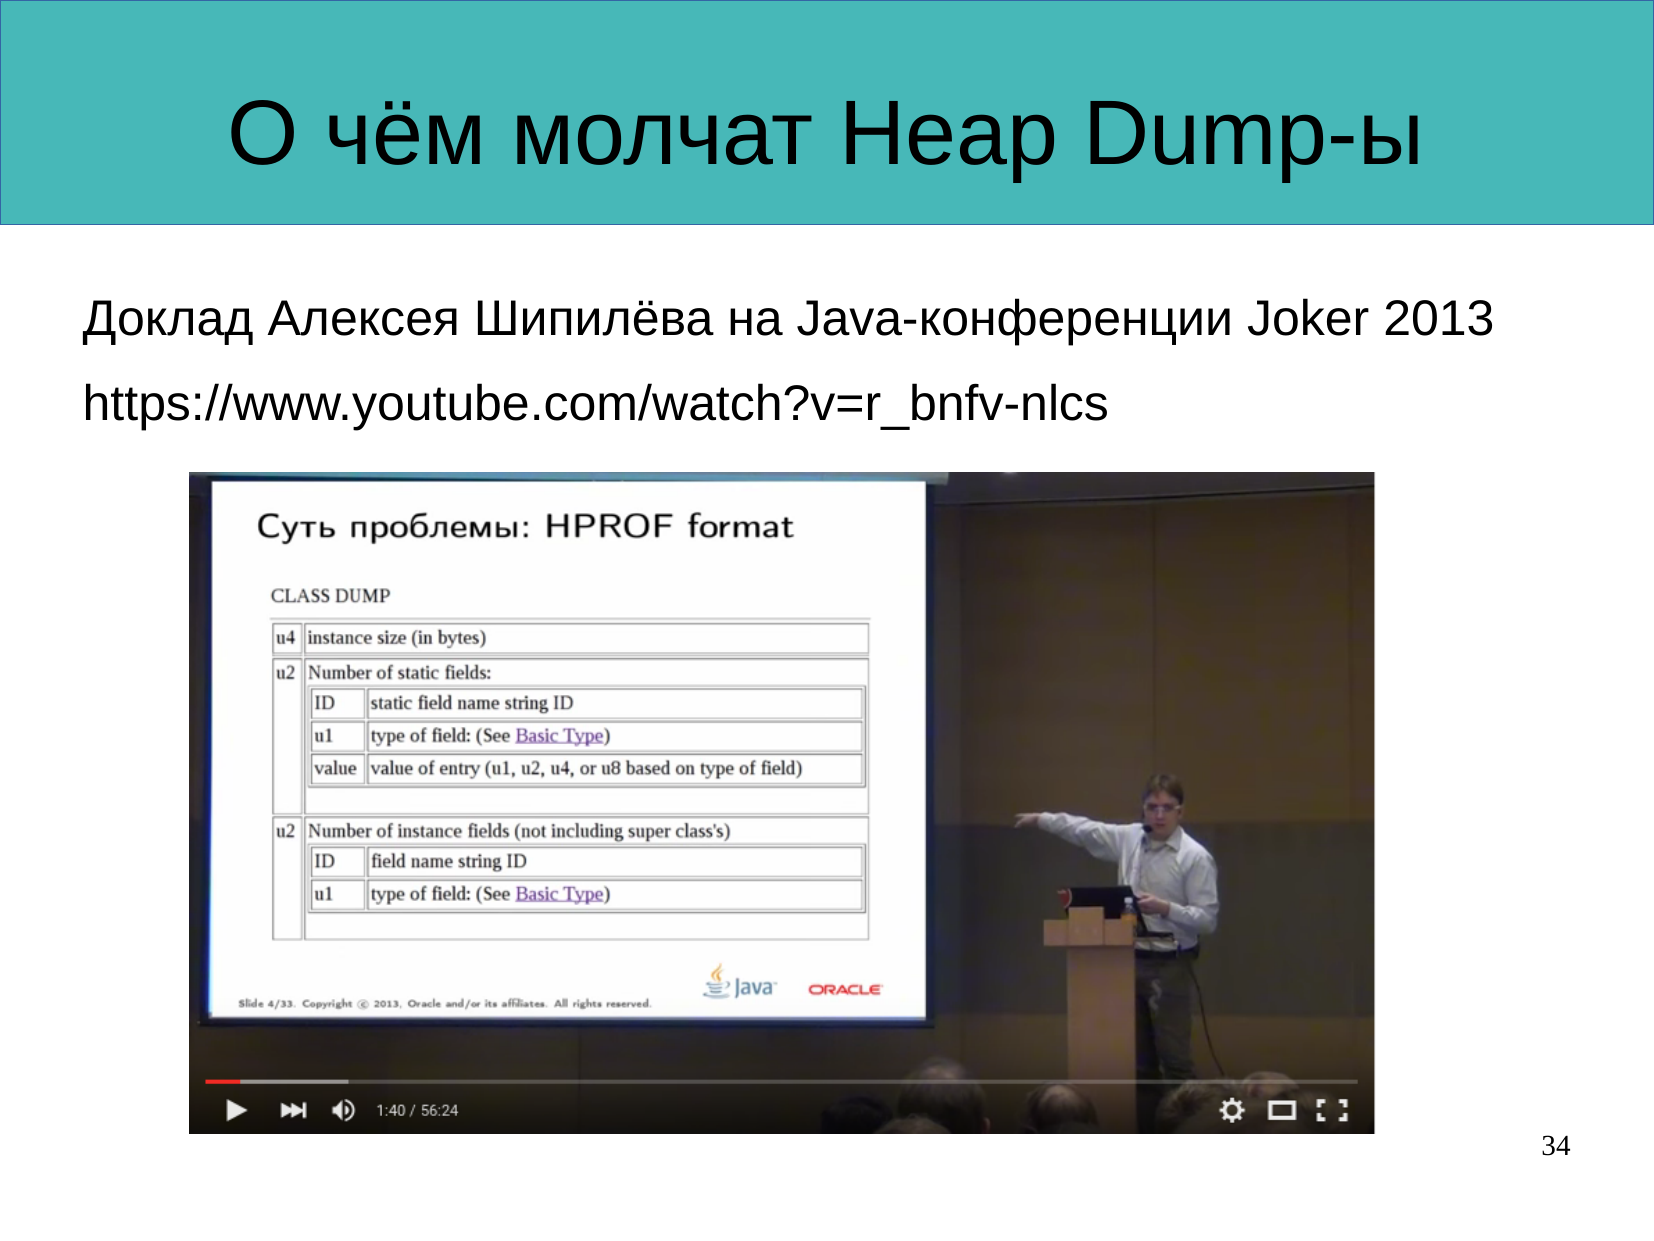

# О чём молчат Heap Dump-ы
Доклад Алексея Шипилёва на Java-конференции Joker 2013
https://www.youtube.com/watch?v=r_bnfv-nlcs
34